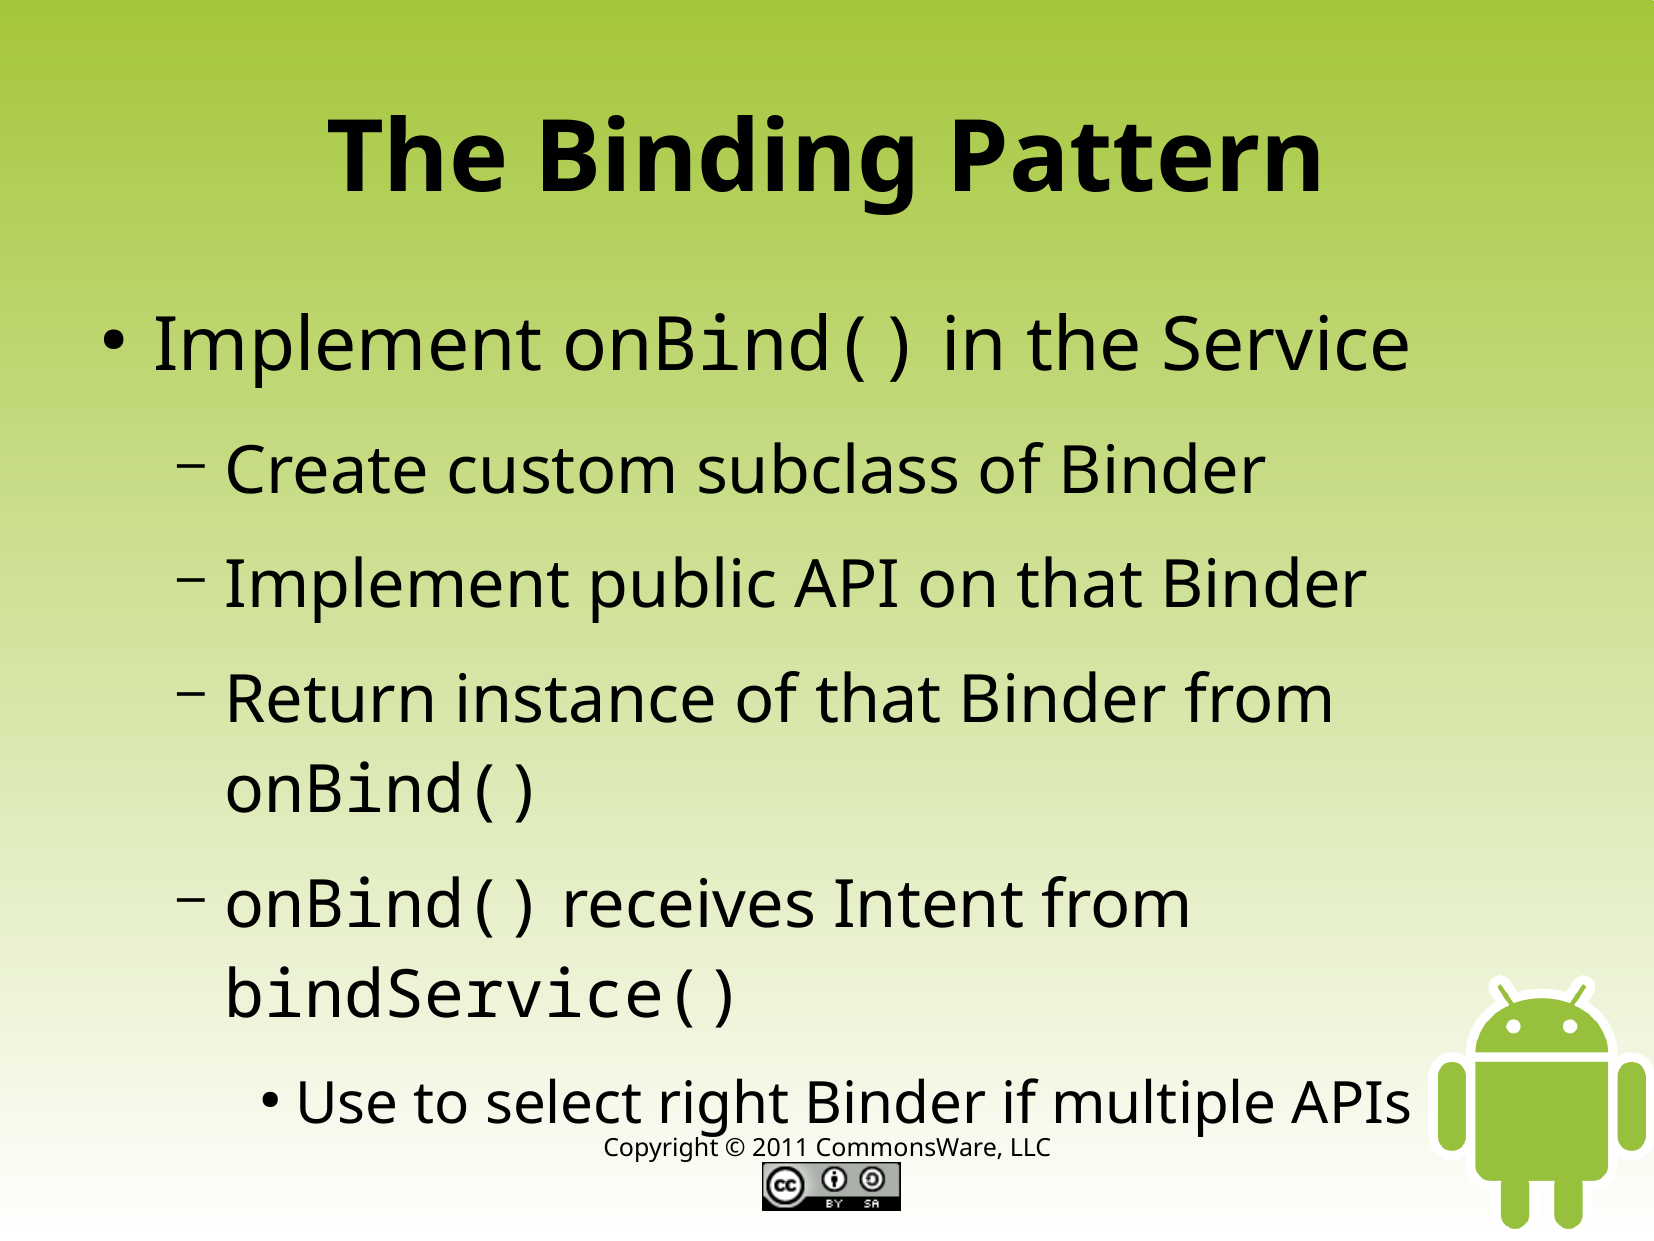

# The Binding Pattern
Implement onBind() in the Service
Create custom subclass of Binder
Implement public API on that Binder
Return instance of that Binder from onBind()
onBind() receives Intent from bindService()
Use to select right Binder if multiple APIs